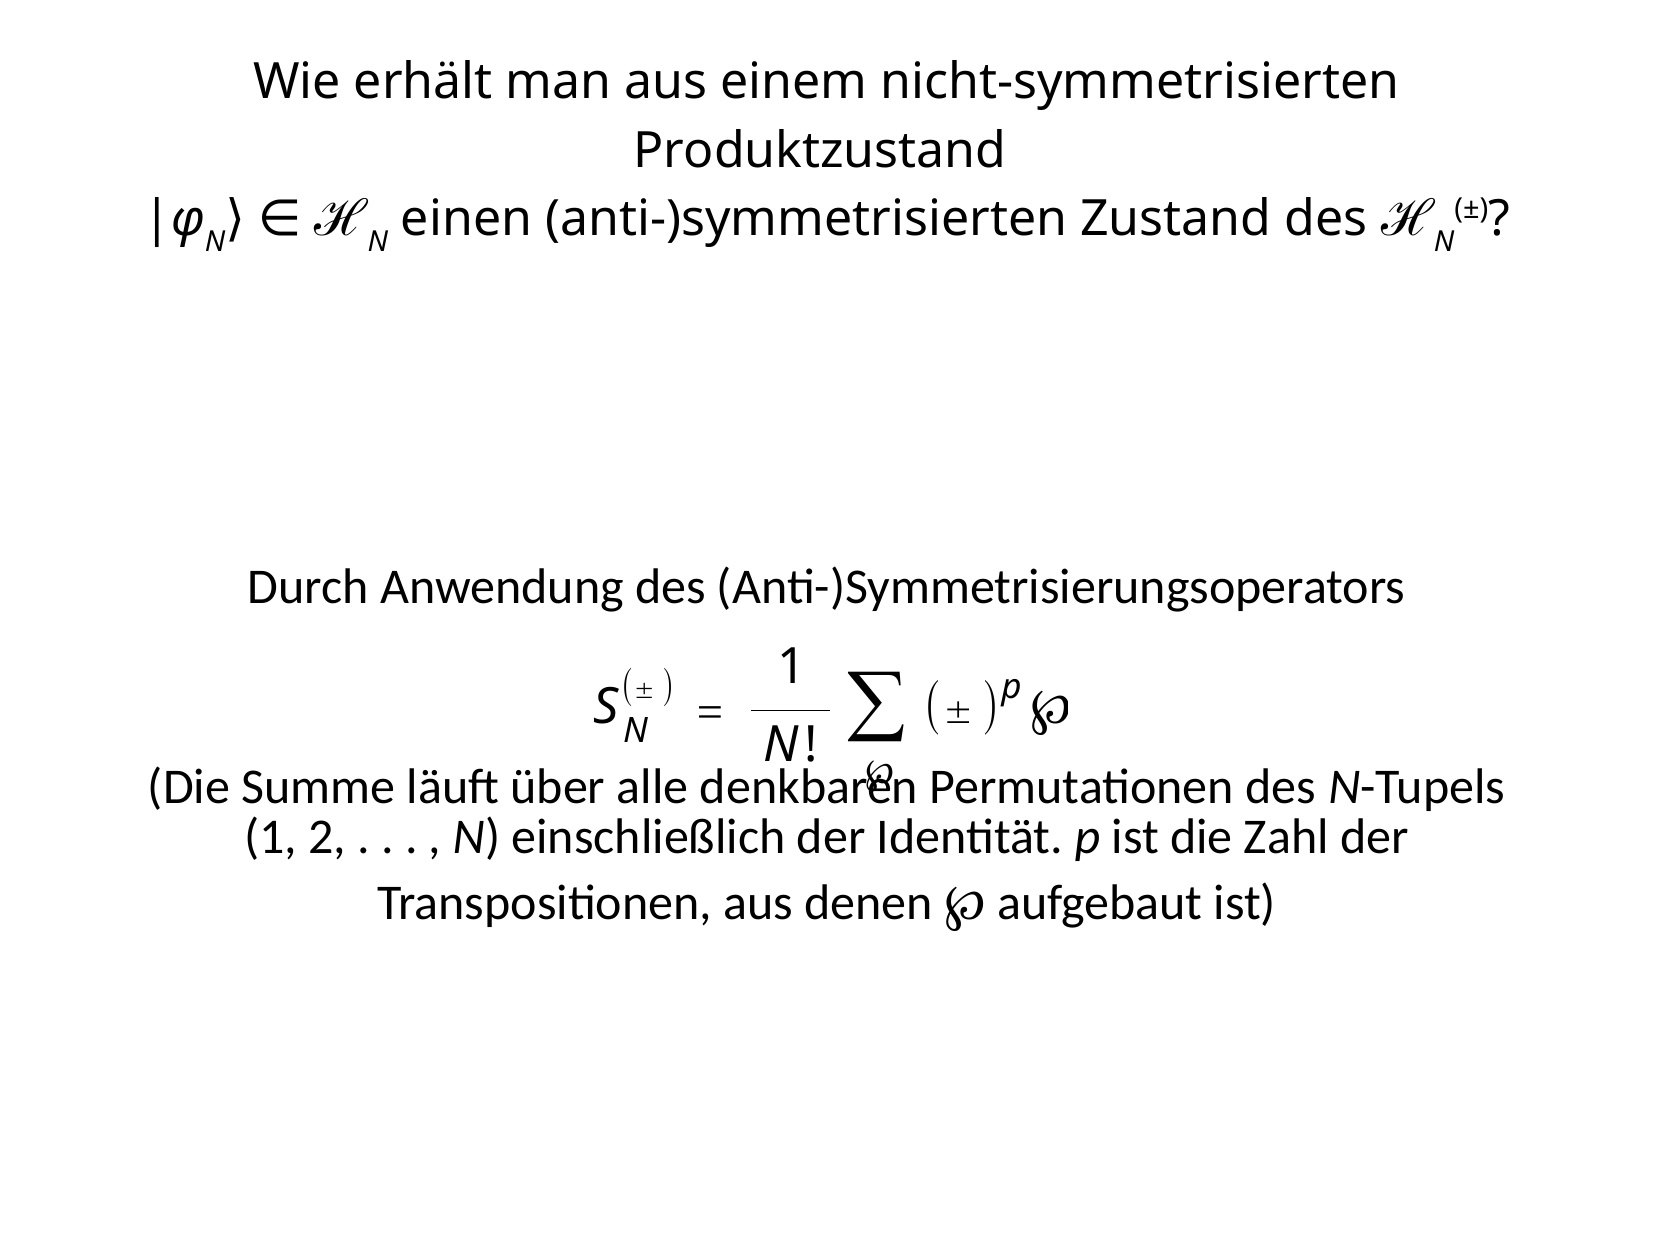

# Wie erhält man aus einem nicht-symmetrisierten Produktzustand |φN⟩ ∈ ℋN einen (anti-)symmetrisierten Zustand des ℋN(±)?
Durch Anwendung des (Anti-)Symmetrisierungsoperators
(Die Summe läuft über alle denkbaren Permutationen des N-Tupels (1, 2, . . . , N) einschließlich der Identität. p ist die Zahl der Transpositionen, aus denen ℘ aufgebaut ist)